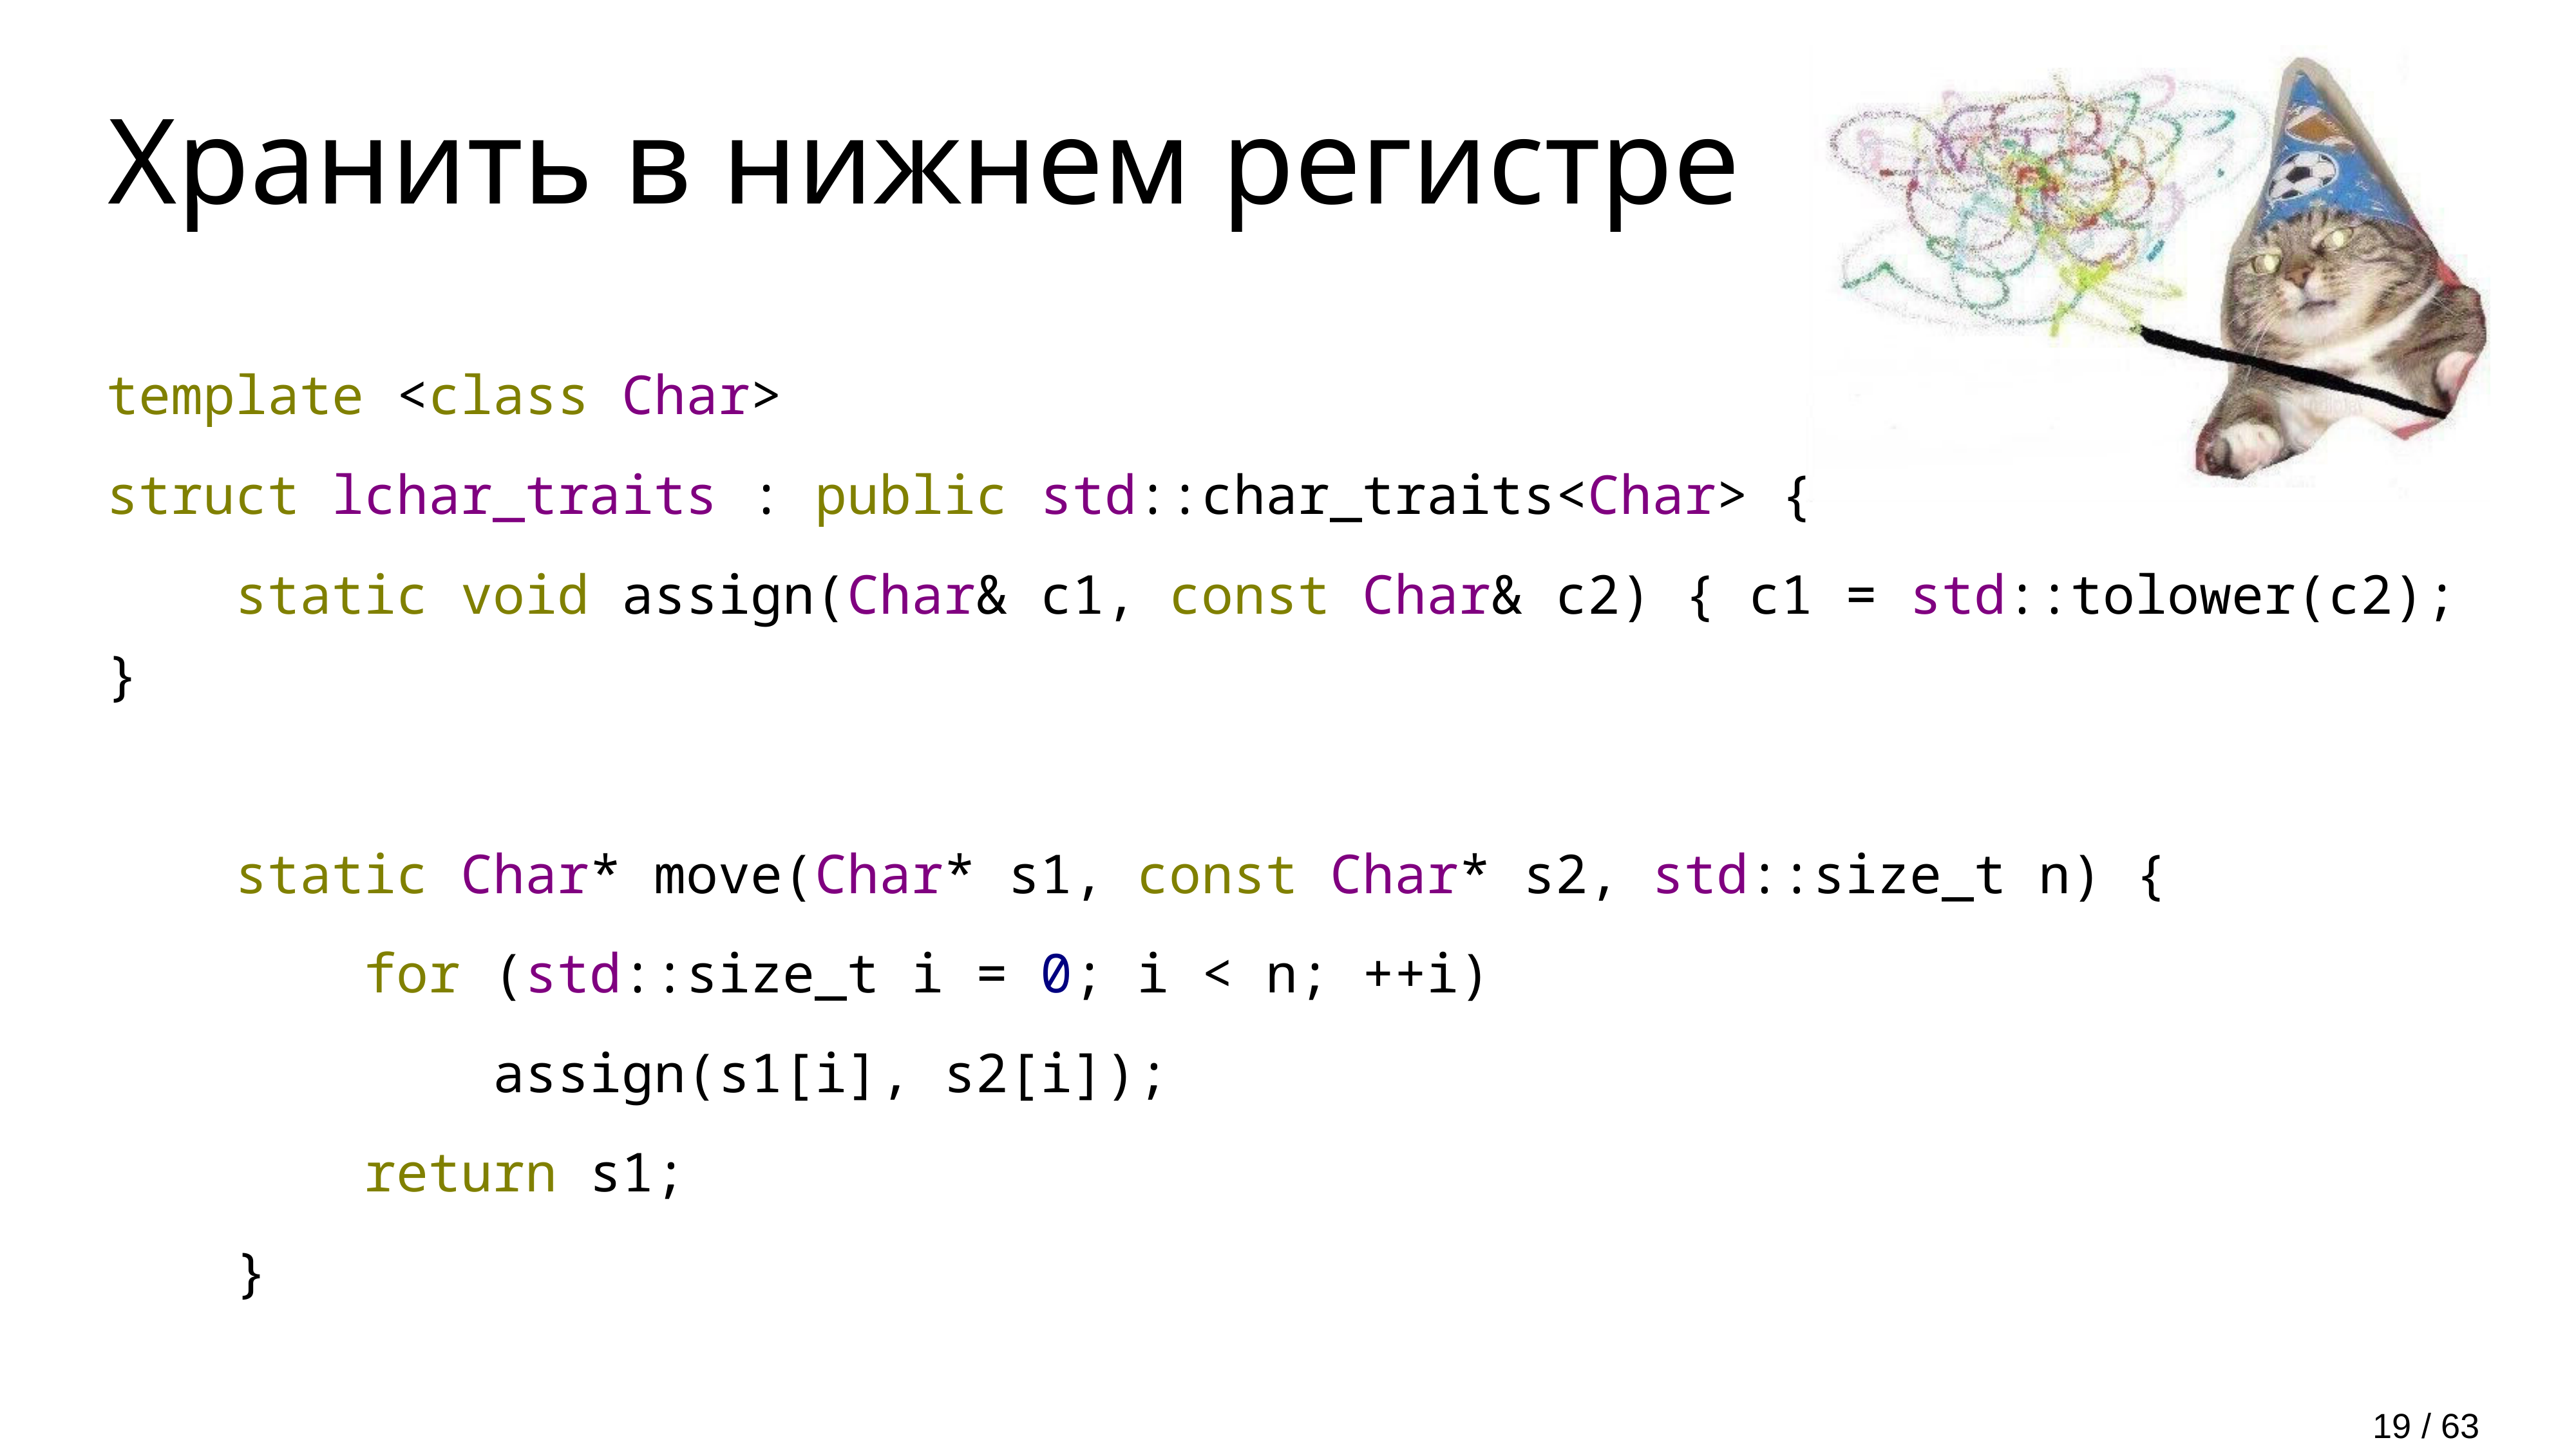

# Хранить в нижнем регистре
template <class Char>
struct lchar_traits : public std::char_traits<Char> {
 static void assign(Char& c1, const Char& c2) { c1 = std::tolower(c2); }
 static Char* move(Char* s1, const Char* s2, std::size_t n) {
 for (std::size_t i = 0; i < n; ++i)
 assign(s1[i], s2[i]);
 return s1;
 }
 static Char* copy(Char* s1, const Char* s2, size_t n) { return move(s1, s2, n); }